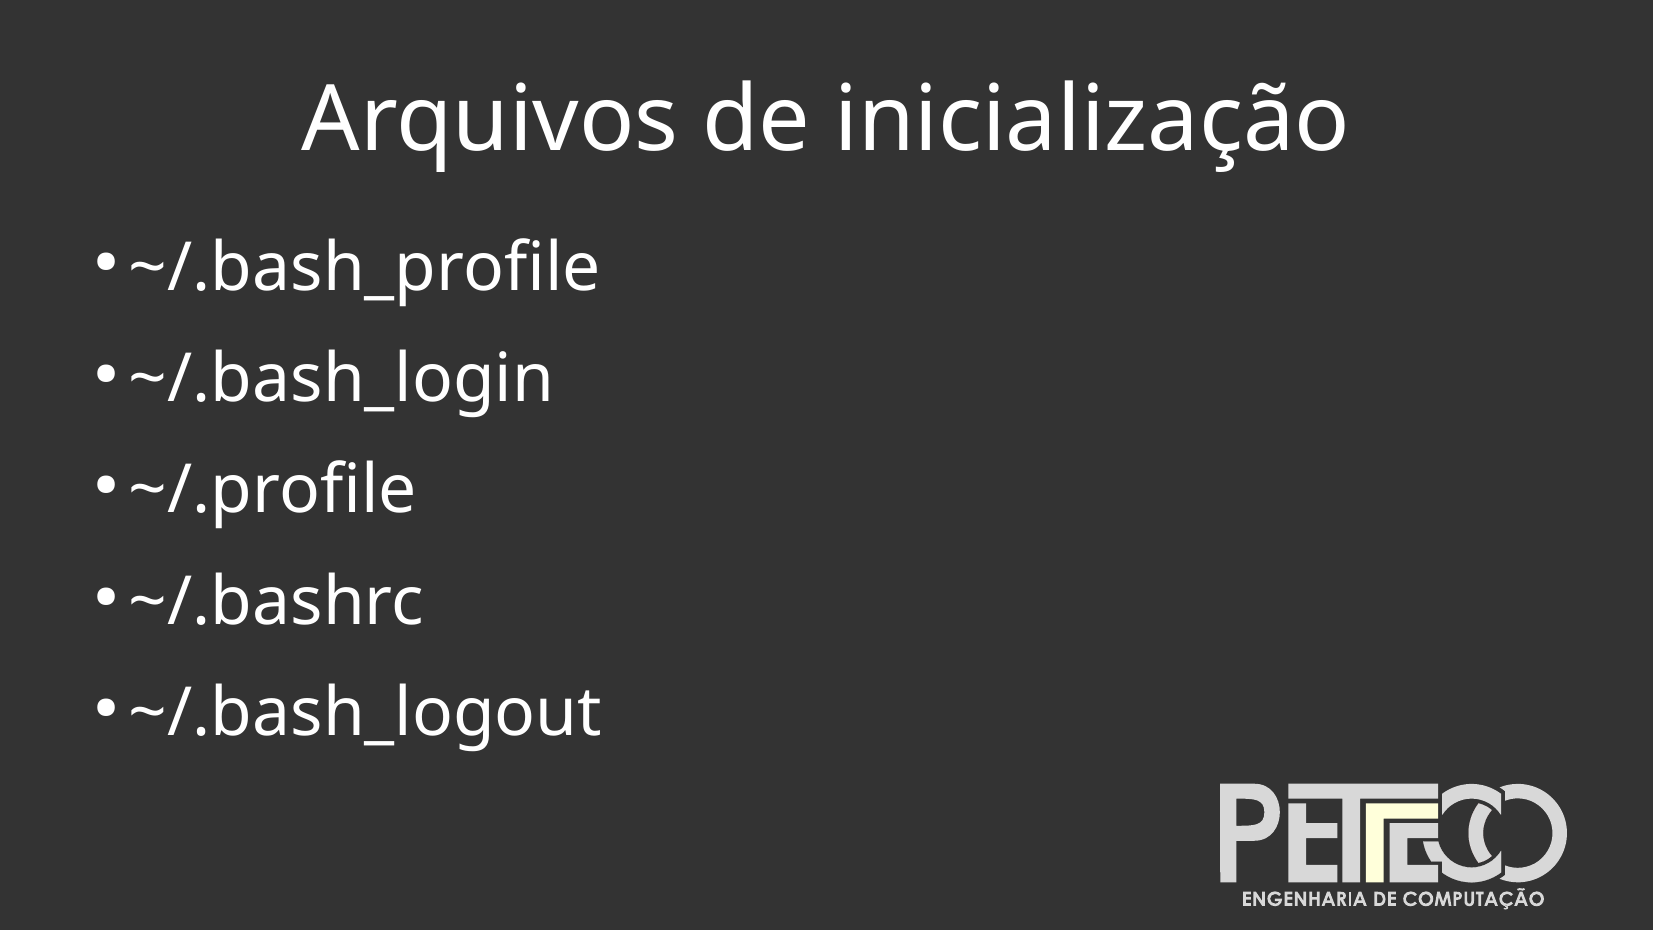

# Arquivos de inicialização
~/.bash_profile
~/.bash_login
~/.profile
~/.bashrc
~/.bash_logout